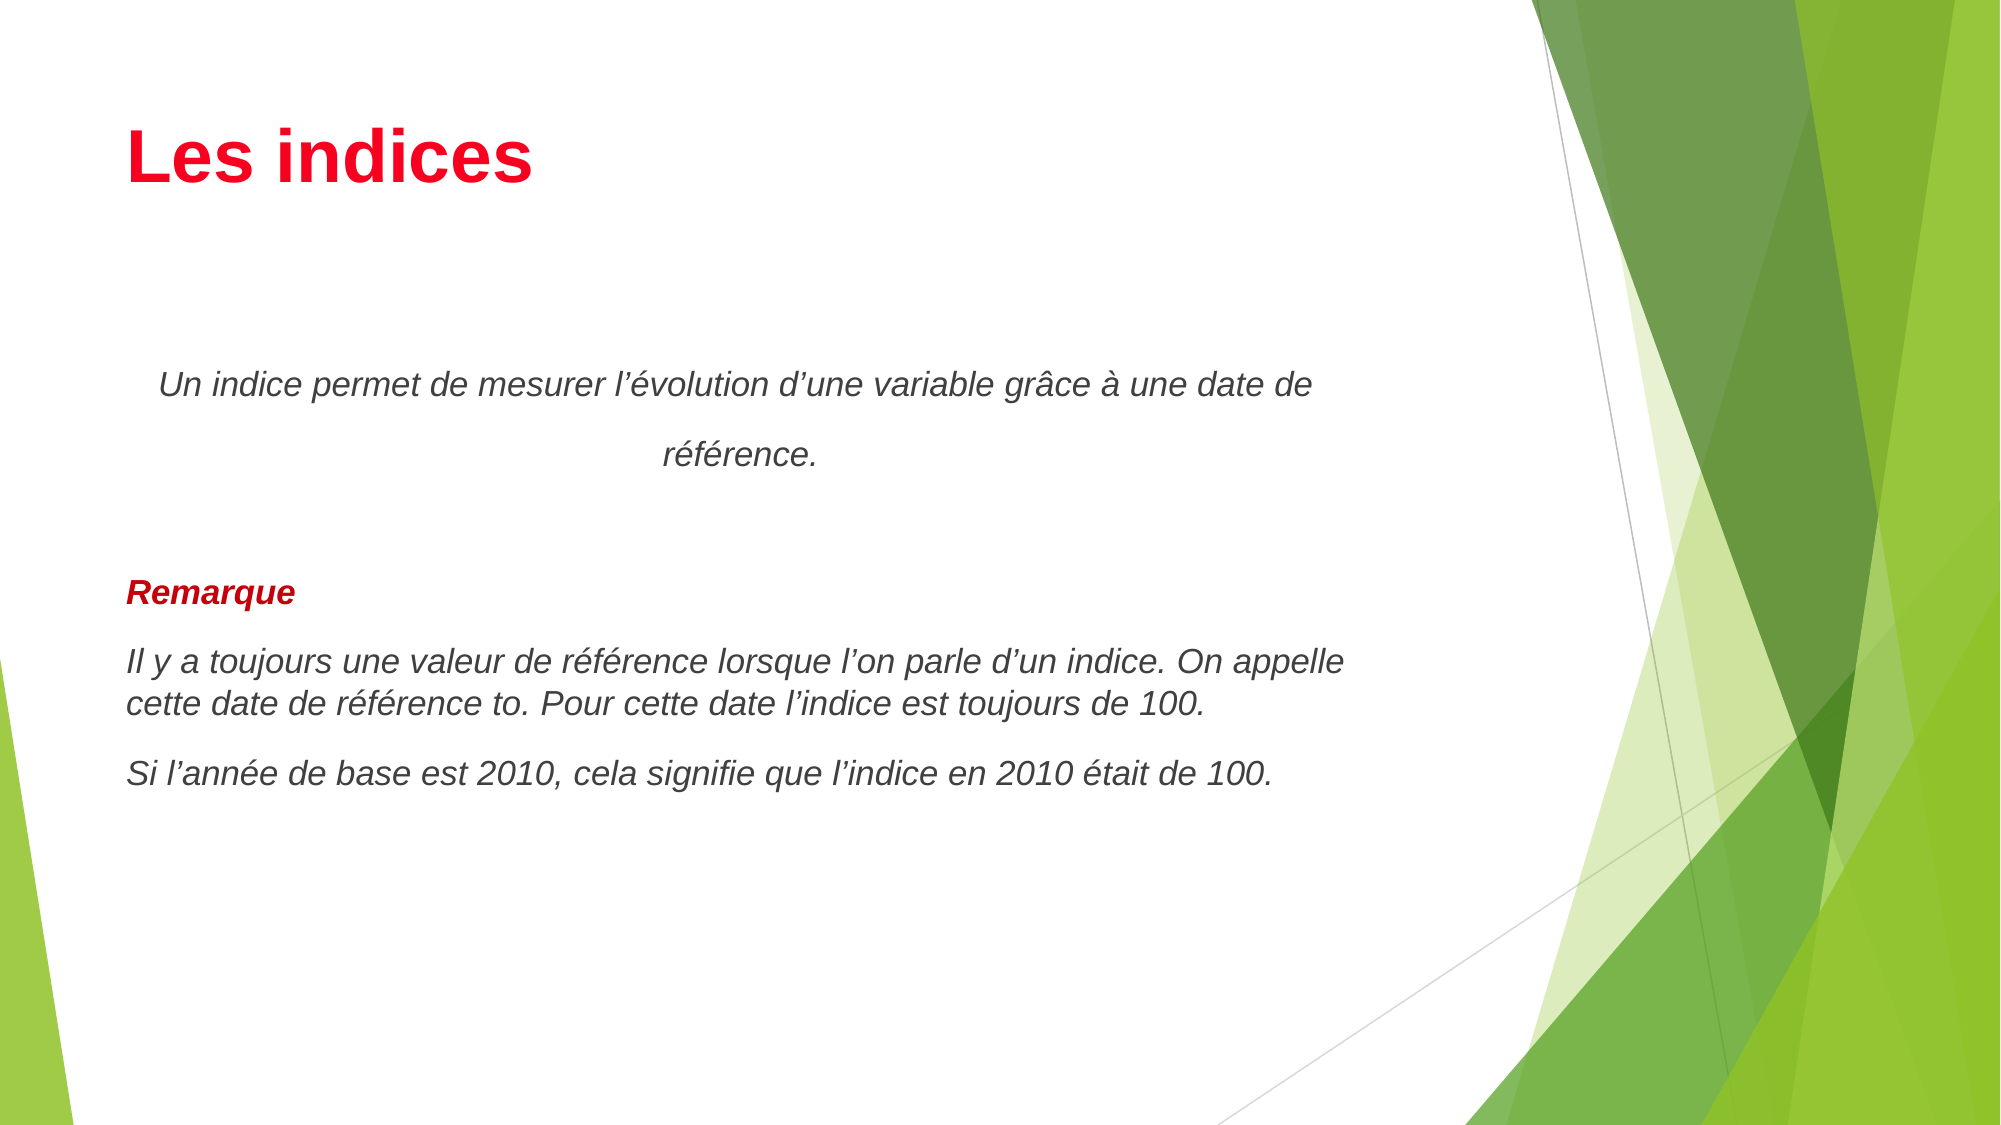

# Les indices
Un indice permet de mesurer l’évolution d’une variable grâce à une date de
 référence.
Remarque
Il y a toujours une valeur de référence lorsque l’on parle d’un indice. On appelle cette date de référence to. Pour cette date l’indice est toujours de 100.
Si l’année de base est 2010, cela signifie que l’indice en 2010 était de 100.